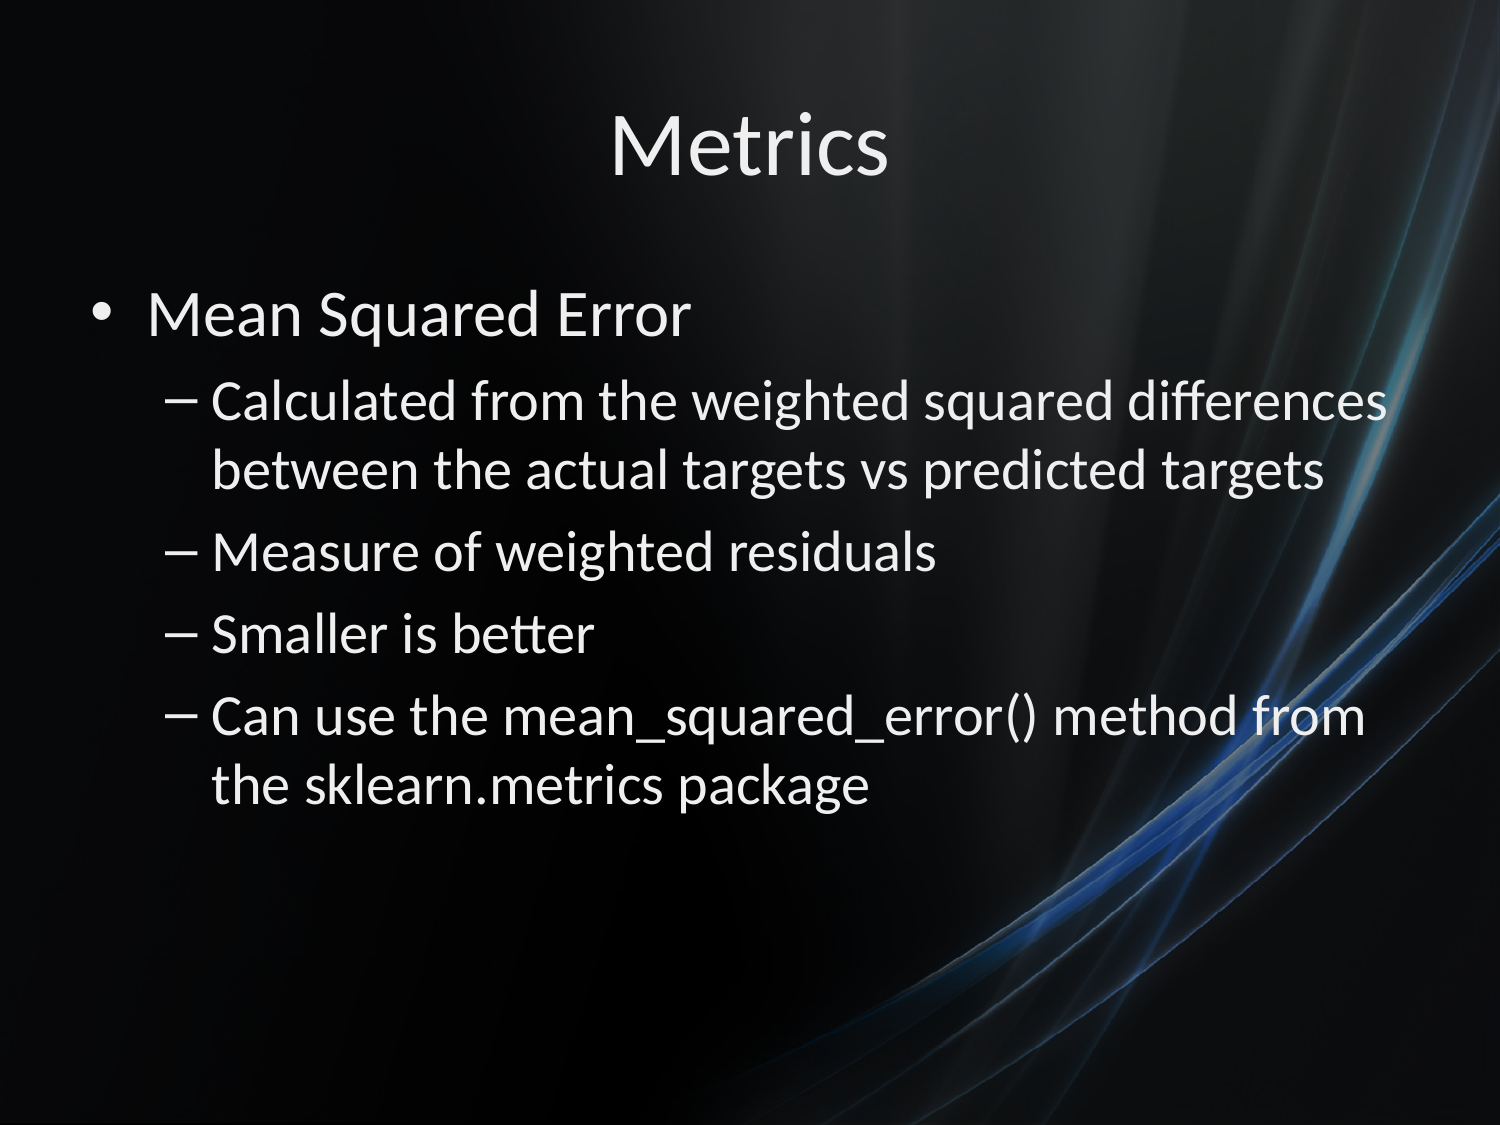

# Metrics
Mean Squared Error
Calculated from the weighted squared differences between the actual targets vs predicted targets
Measure of weighted residuals
Smaller is better
Can use the mean_squared_error() method from the sklearn.metrics package